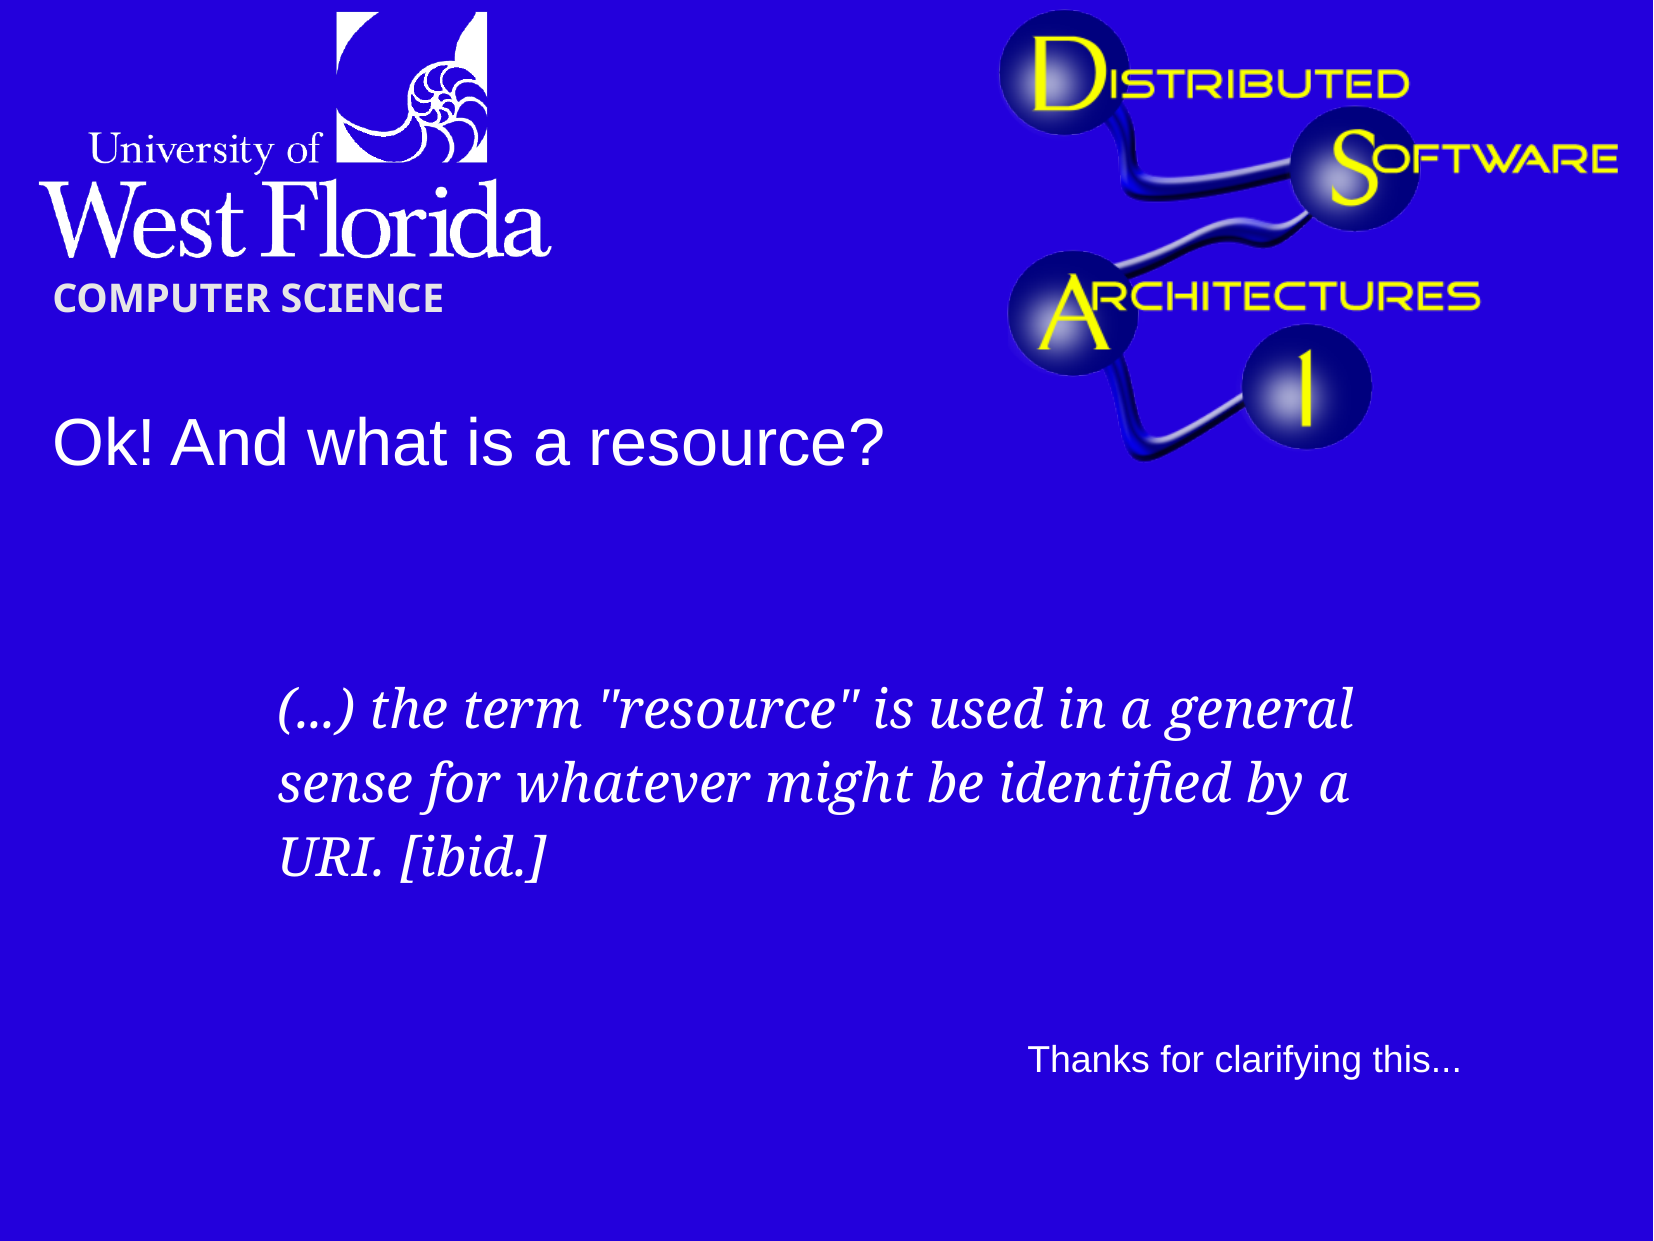

COMPUTER SCIENCE
Ok! And what is a resource?
(...) the term "resource" is used in a general sense for whatever might be identified by a URI. [ibid.]
Thanks for clarifying this...